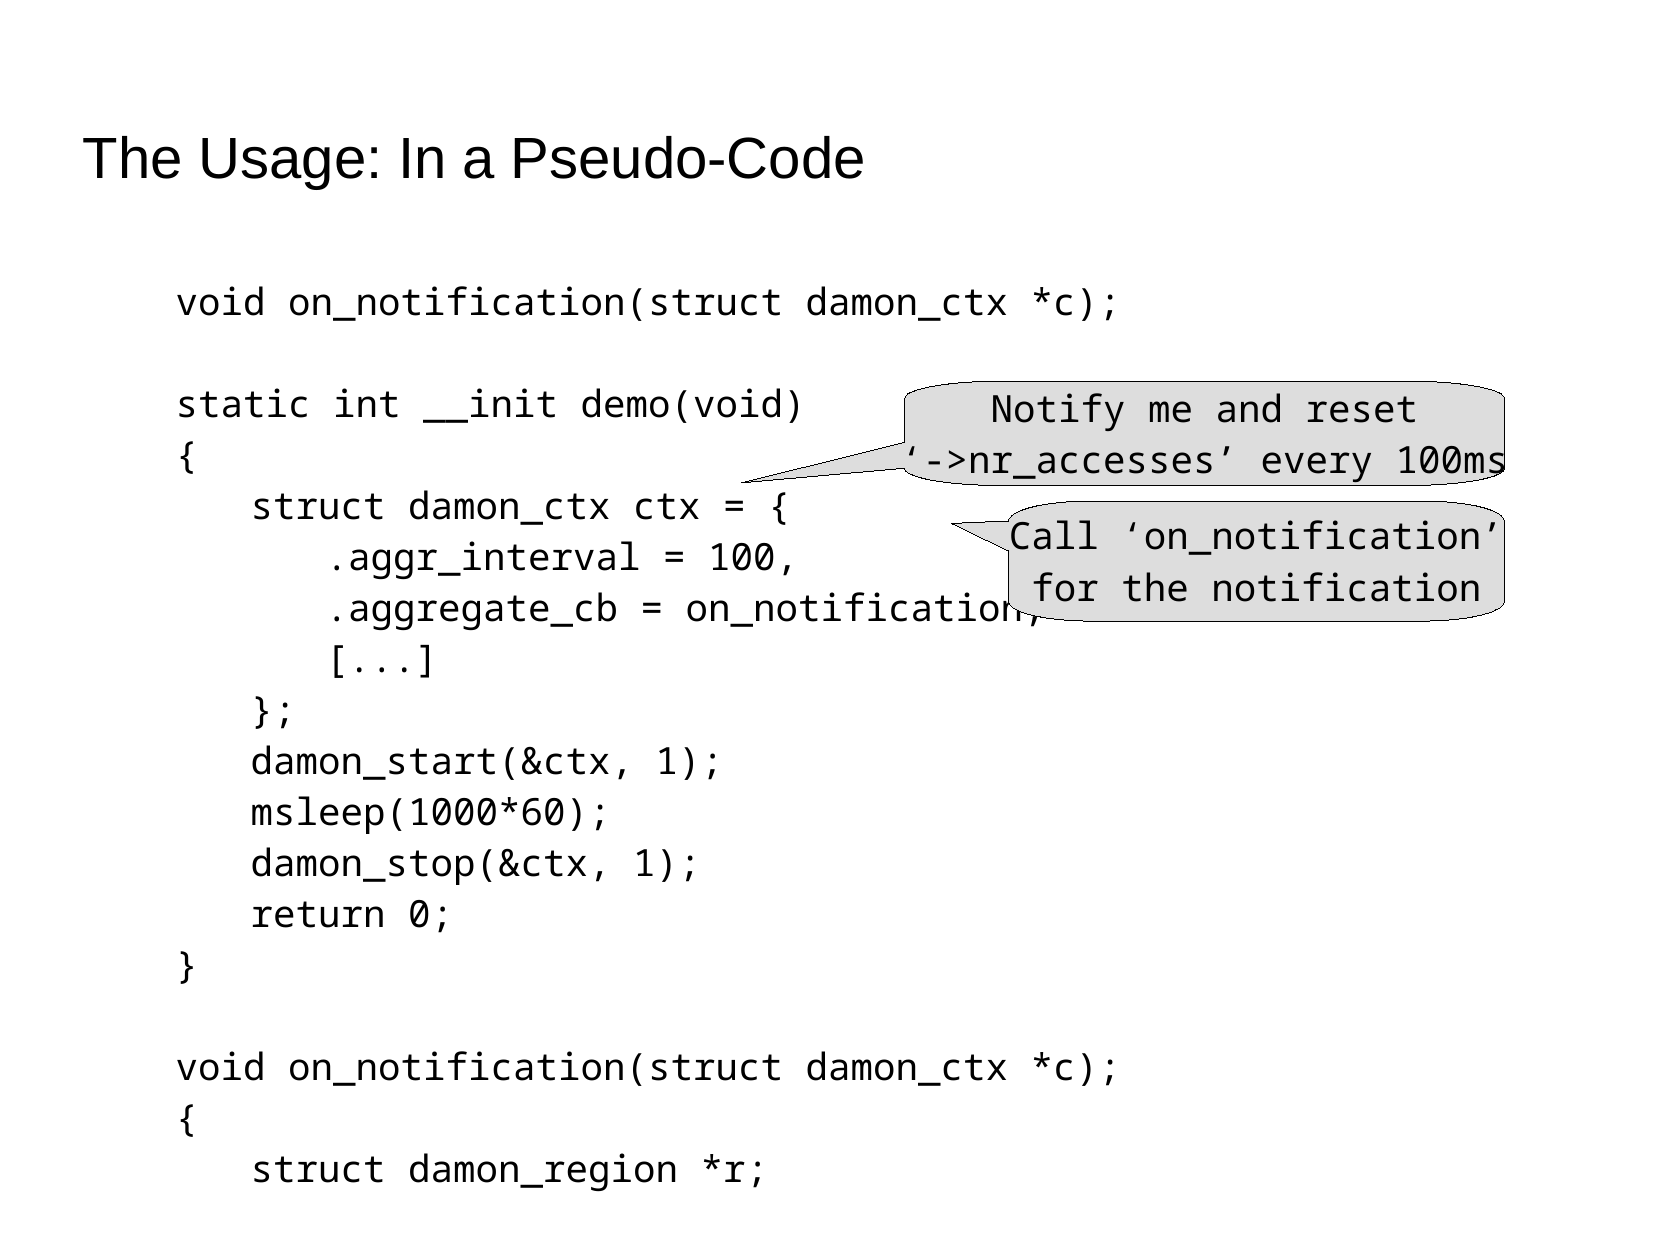

# The Usage: In a Pseudo-Code
void on_notification(struct damon_ctx *c);
static int __init demo(void)
{
	struct damon_ctx ctx = {
		.aggr_interval = 100,
		.aggregate_cb = on_notification,
		[...]
	};
	damon_start(&ctx, 1);
	msleep(1000*60);
	damon_stop(&ctx, 1);
	return 0;
}
void on_notification(struct damon_ctx *c);
{
	struct damon_region *r;
	damon_for_each_region(r, c)
		pr_info(“%lu-%lu accessed %u times during last 100ms\n”,
				r->start, r->end, r->nr_accesses);
}
Notify me and reset
‘->nr_accesses’ every 100ms
Call ‘on_notification’
for the notification